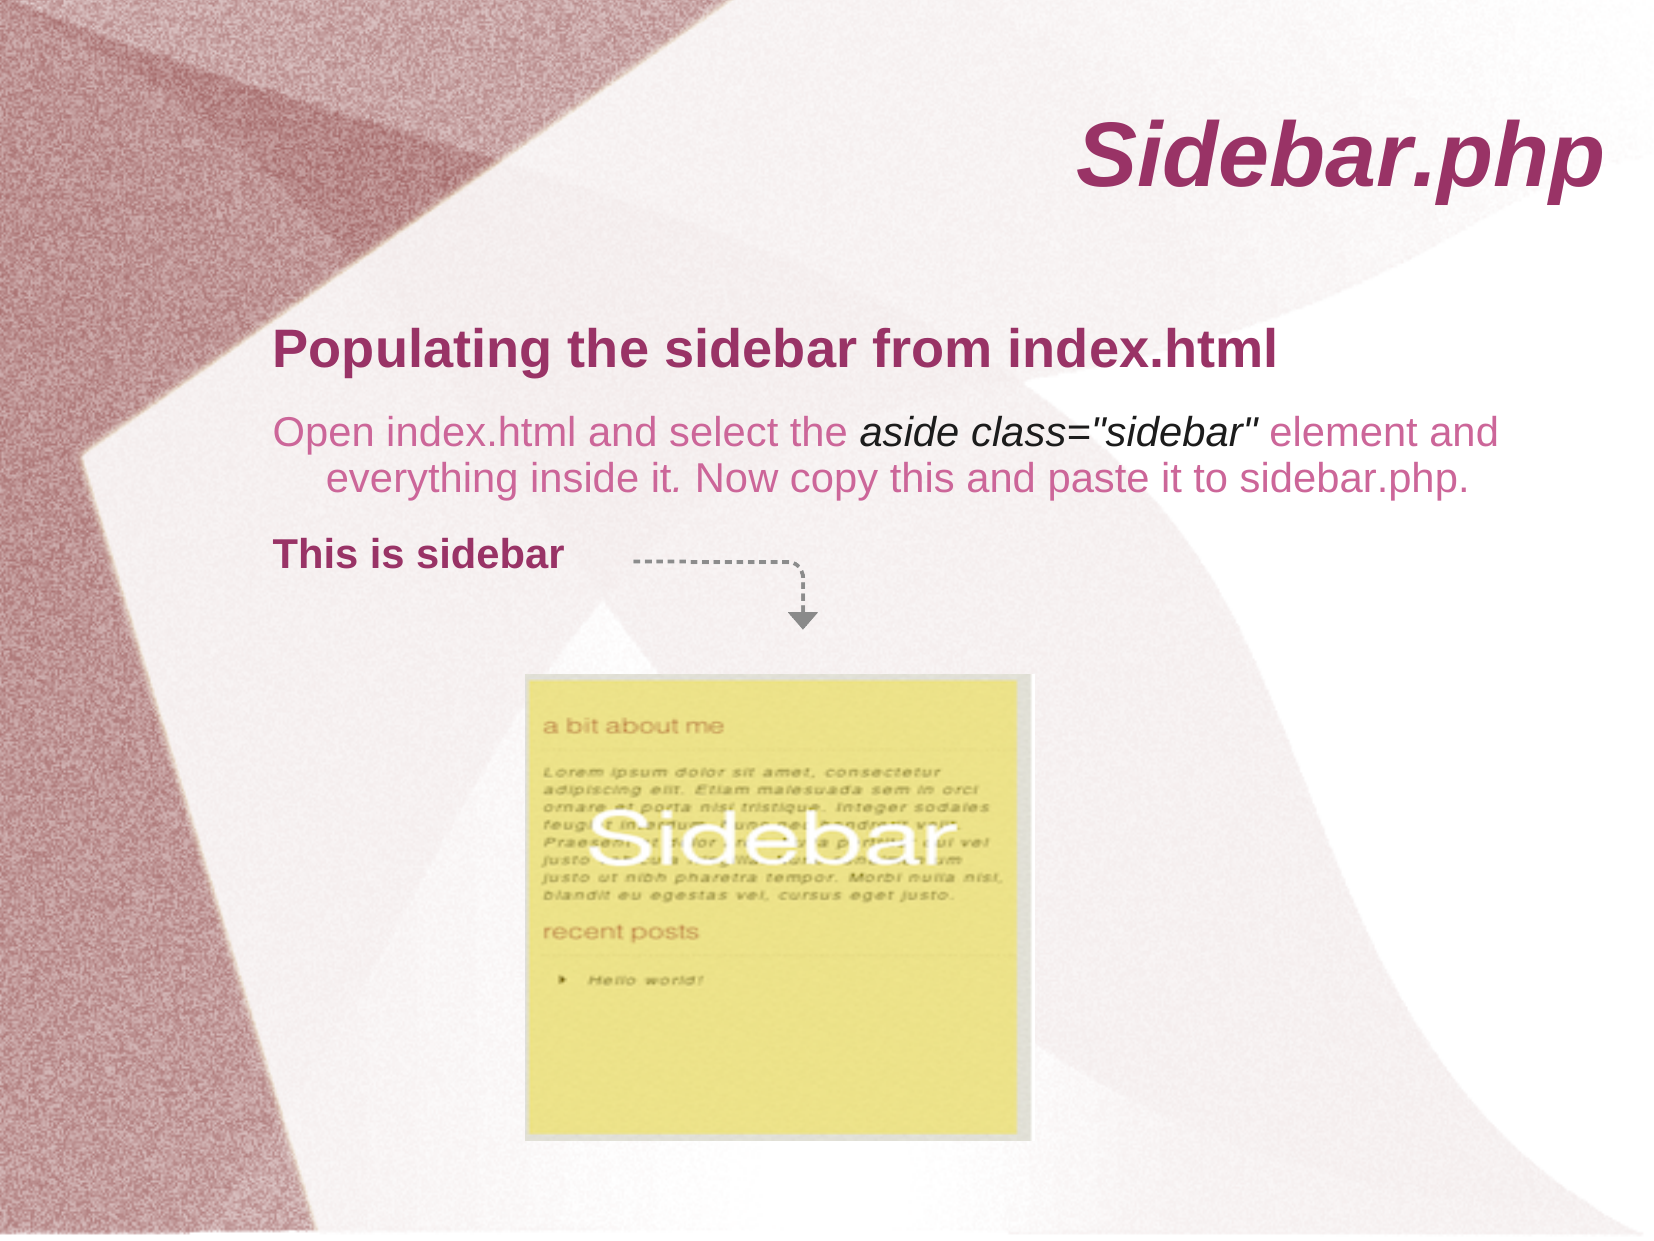

# Sidebar.php
Populating the sidebar from index.html
Open index.html and select the aside class="sidebar" element and everything inside it. Now copy this and paste it to sidebar.php.
This is sidebar